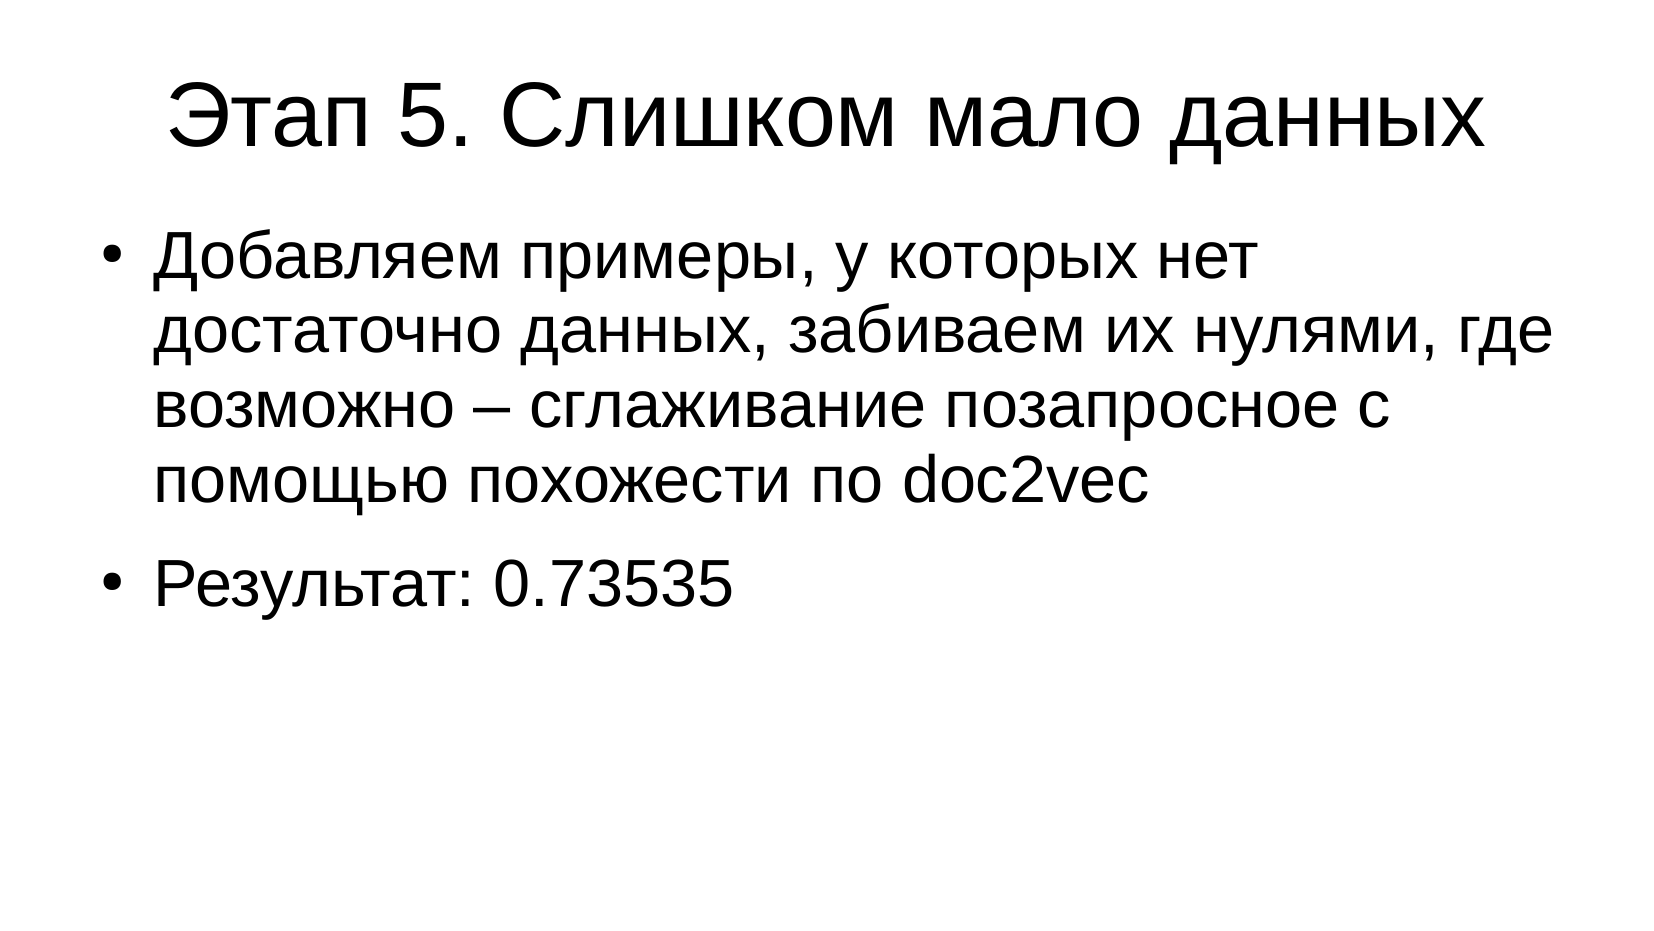

# Этап 5. Слишком мало данных
Добавляем примеры, у которых нет достаточно данных, забиваем их нулями, где возможно – сглаживание позапросное с помощью похожести по doc2vec
Результат: 0.73535